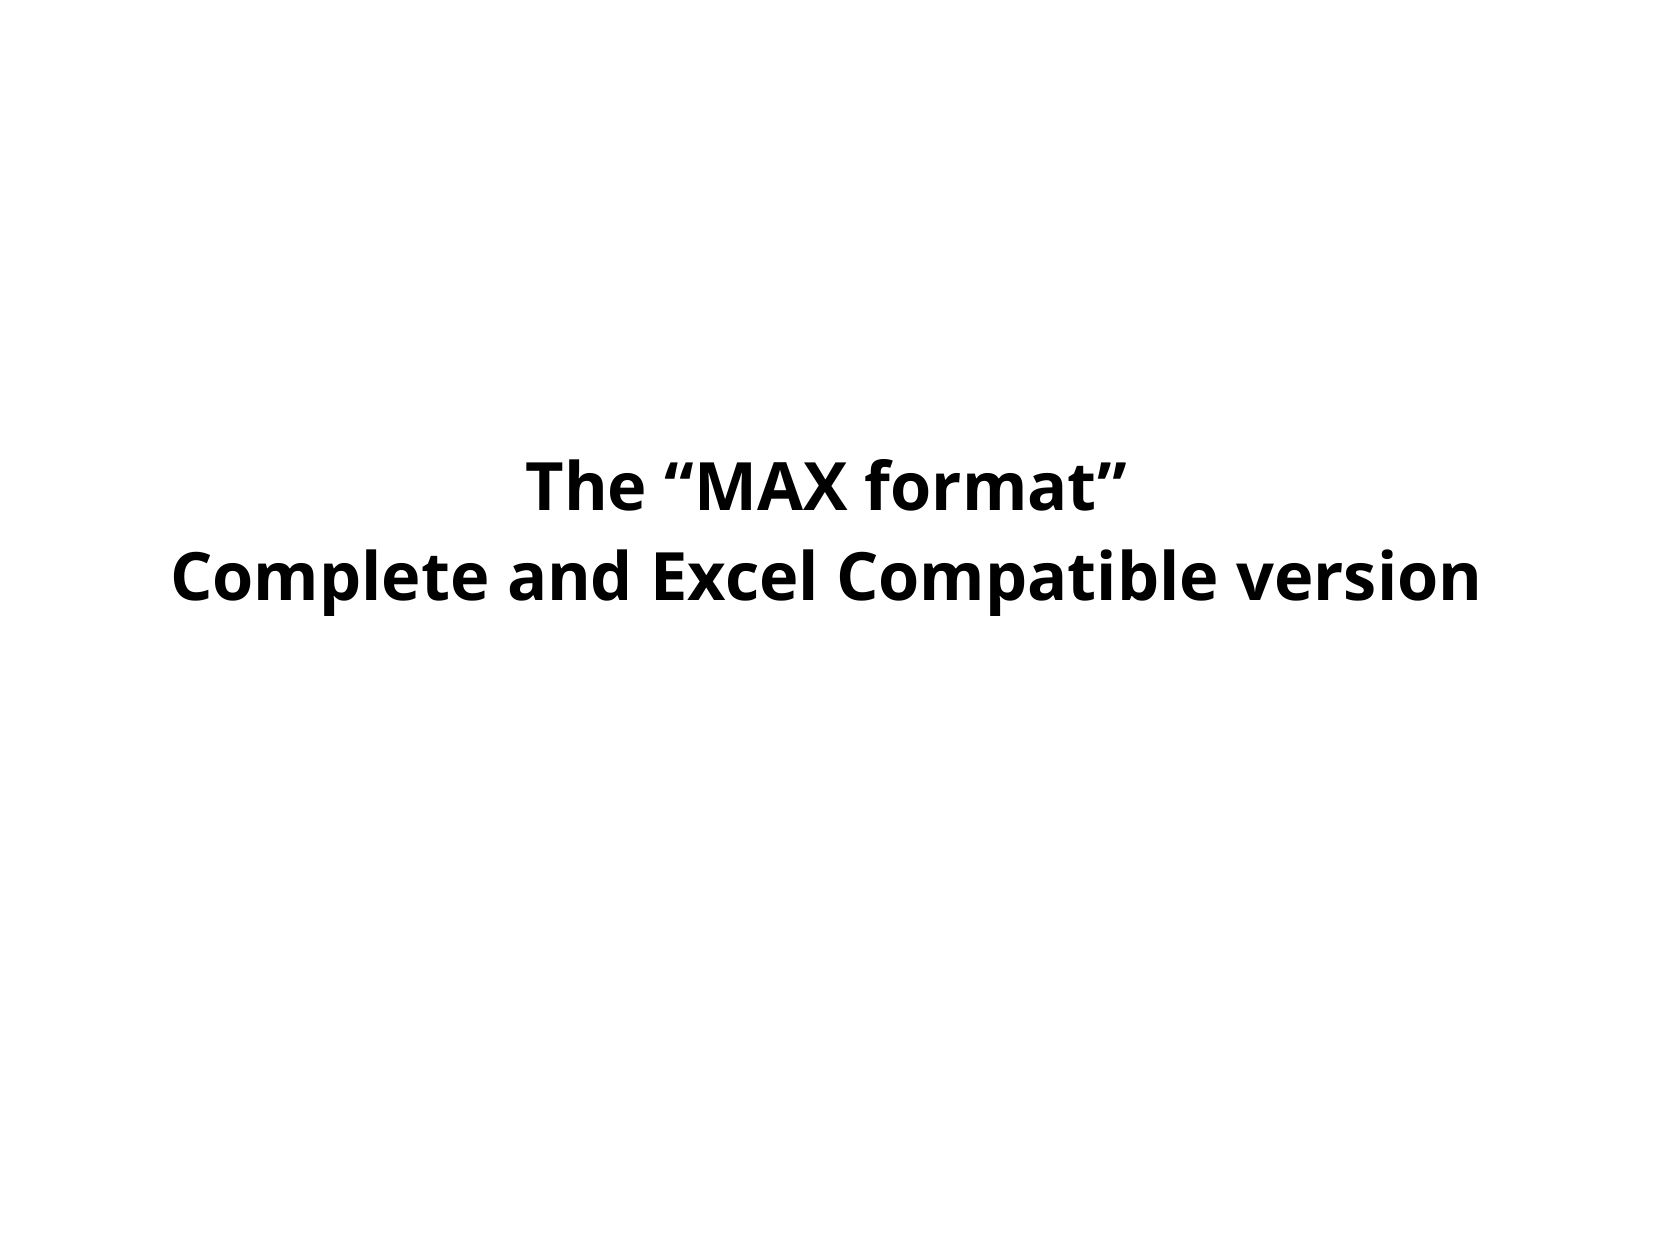

# The “MAX format”
Complete and Excel Compatible version